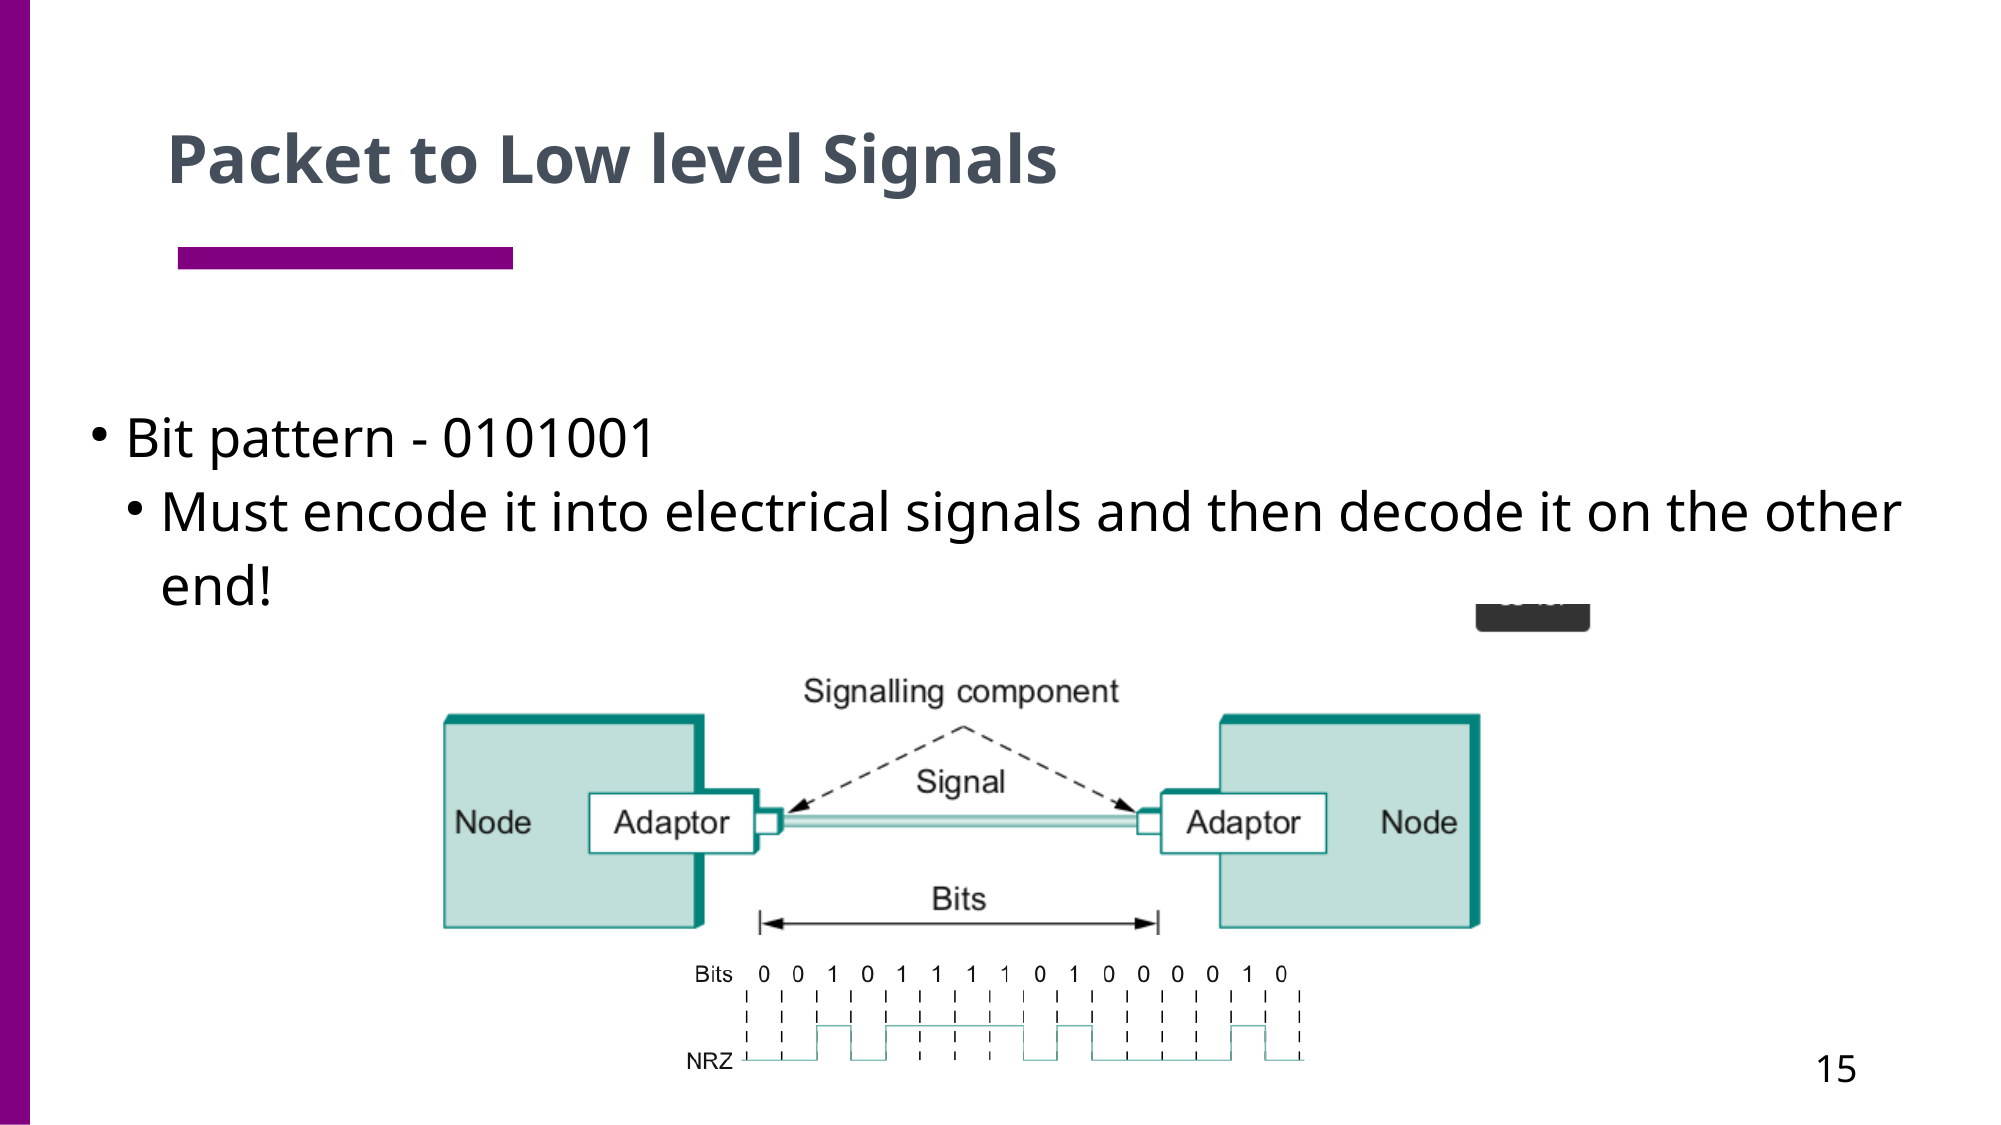

Packet to Low level Signals
Bit pattern - 0101001
Must encode it into electrical signals and then decode it on the other end!